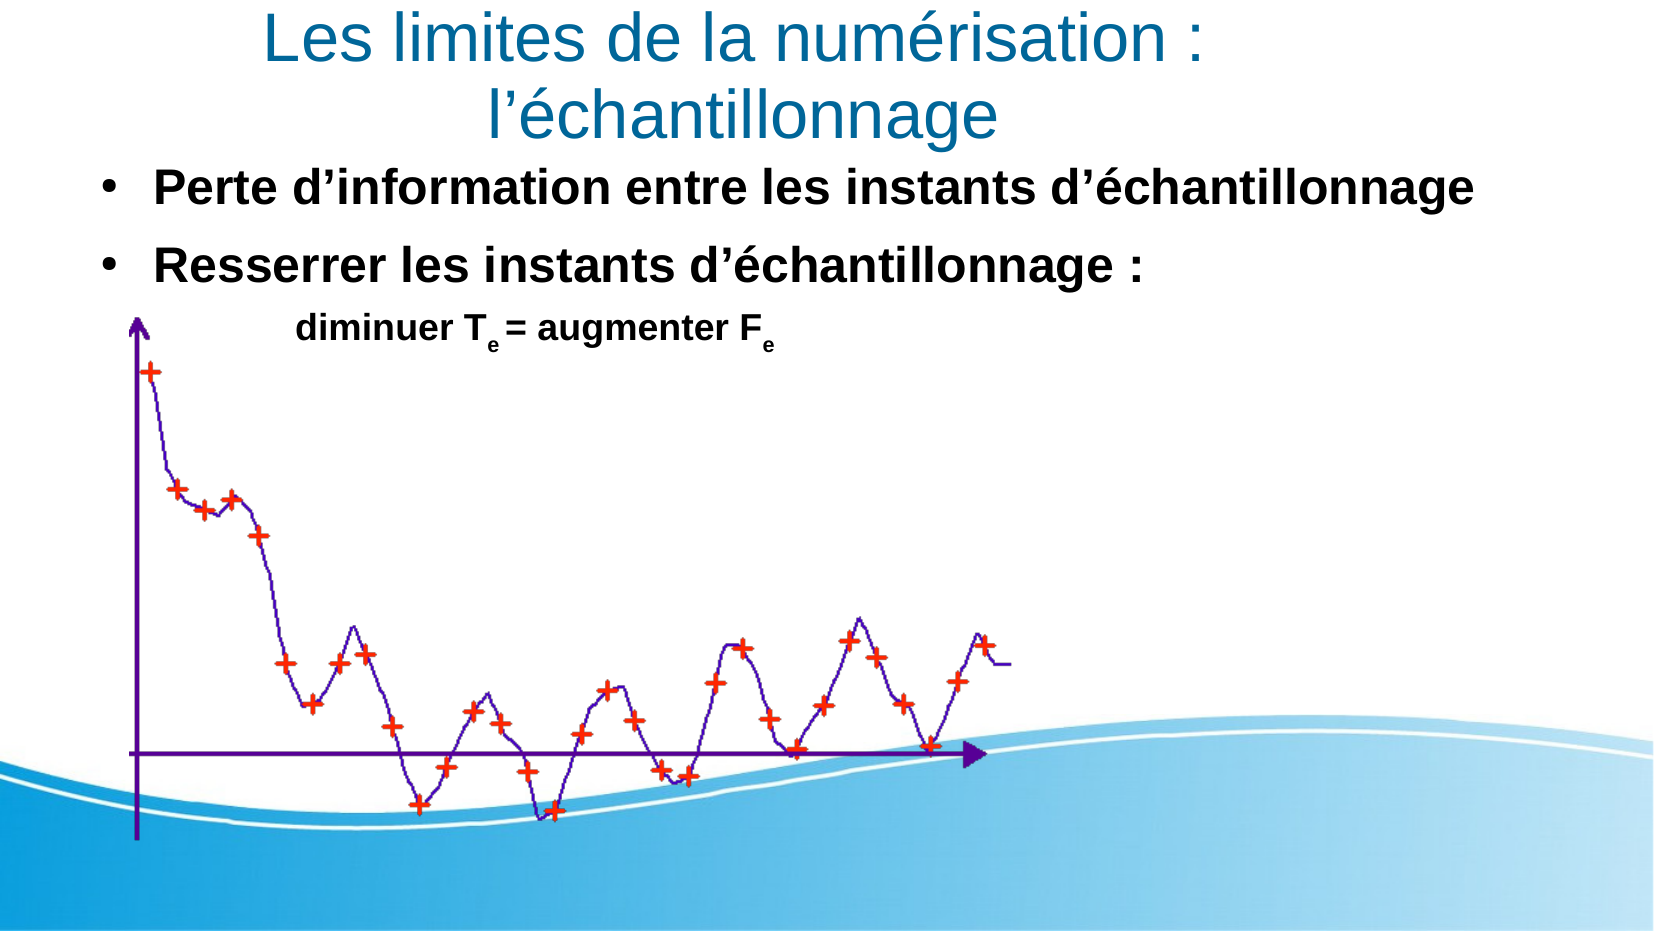

# Les limites de la numérisation : l’échantillonnage
Perte d’information entre les instants d’échantillonnage
Resserrer les instants d’échantillonnage :
diminuer Te = augmenter Fe